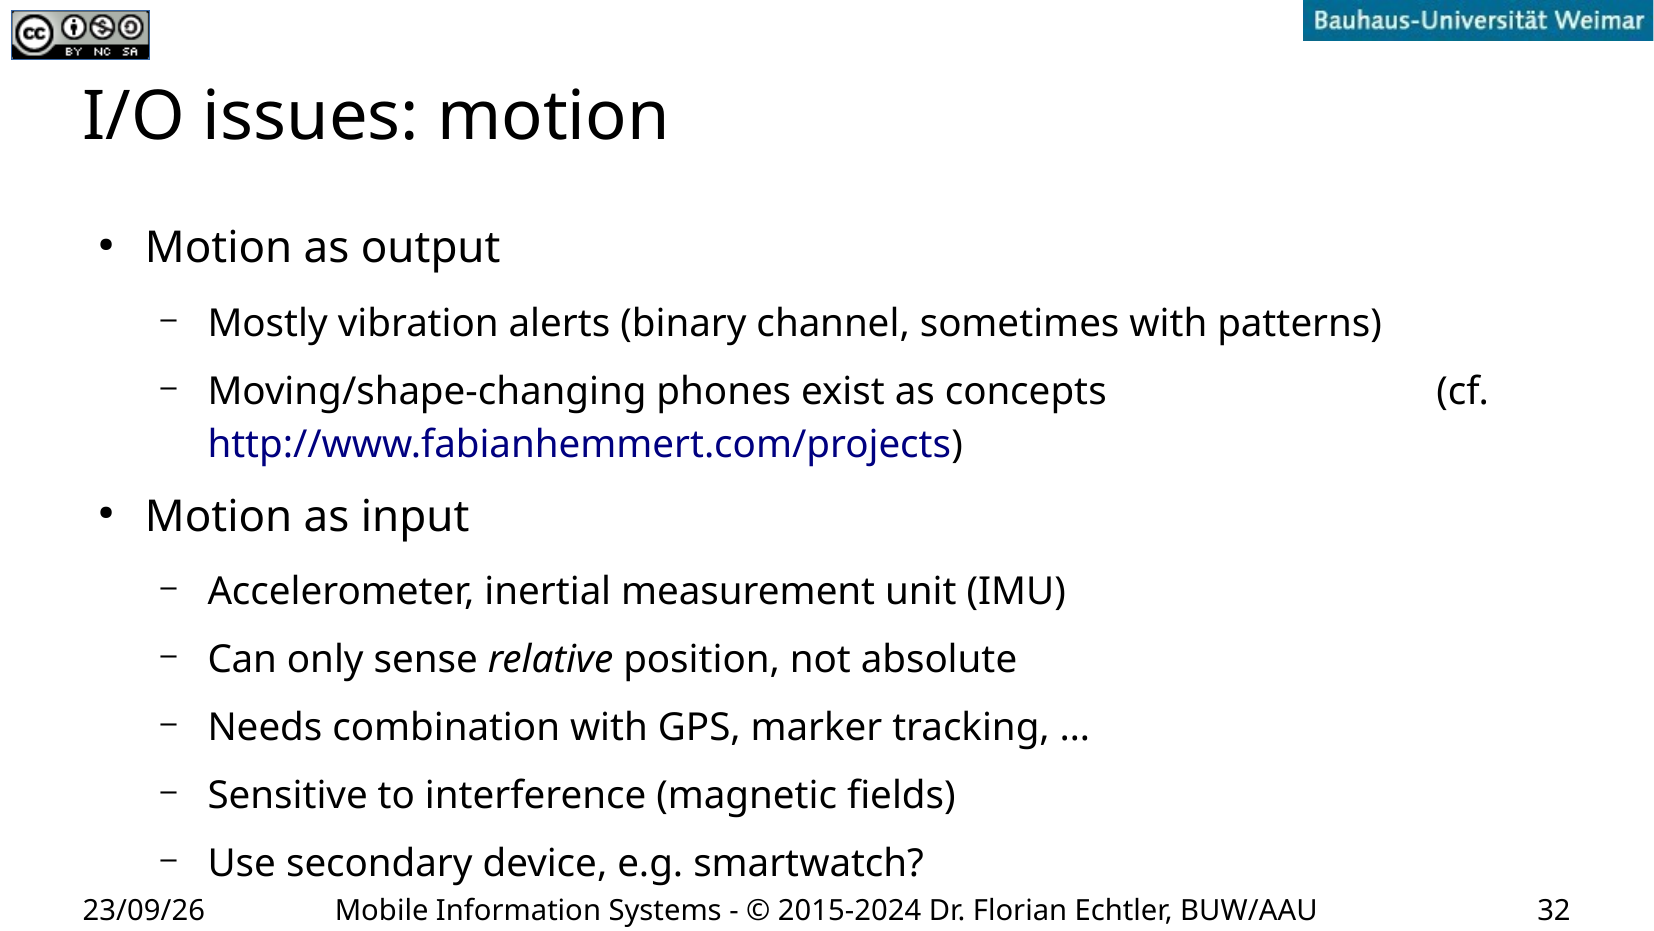

# I/O issues: motion
Motion as output
Mostly vibration alerts (binary channel, sometimes with patterns)
Moving/shape-changing phones exist as concepts (cf. http://www.fabianhemmert.com/projects)
Motion as input
Accelerometer, inertial measurement unit (IMU)
Can only sense relative position, not absolute
Needs combination with GPS, marker tracking, …
Sensitive to interference (magnetic fields)
Use secondary device, e.g. smartwatch?
Mobile Information Systems - © 2015-2024 Dr. Florian Echtler, BUW/AAU
32